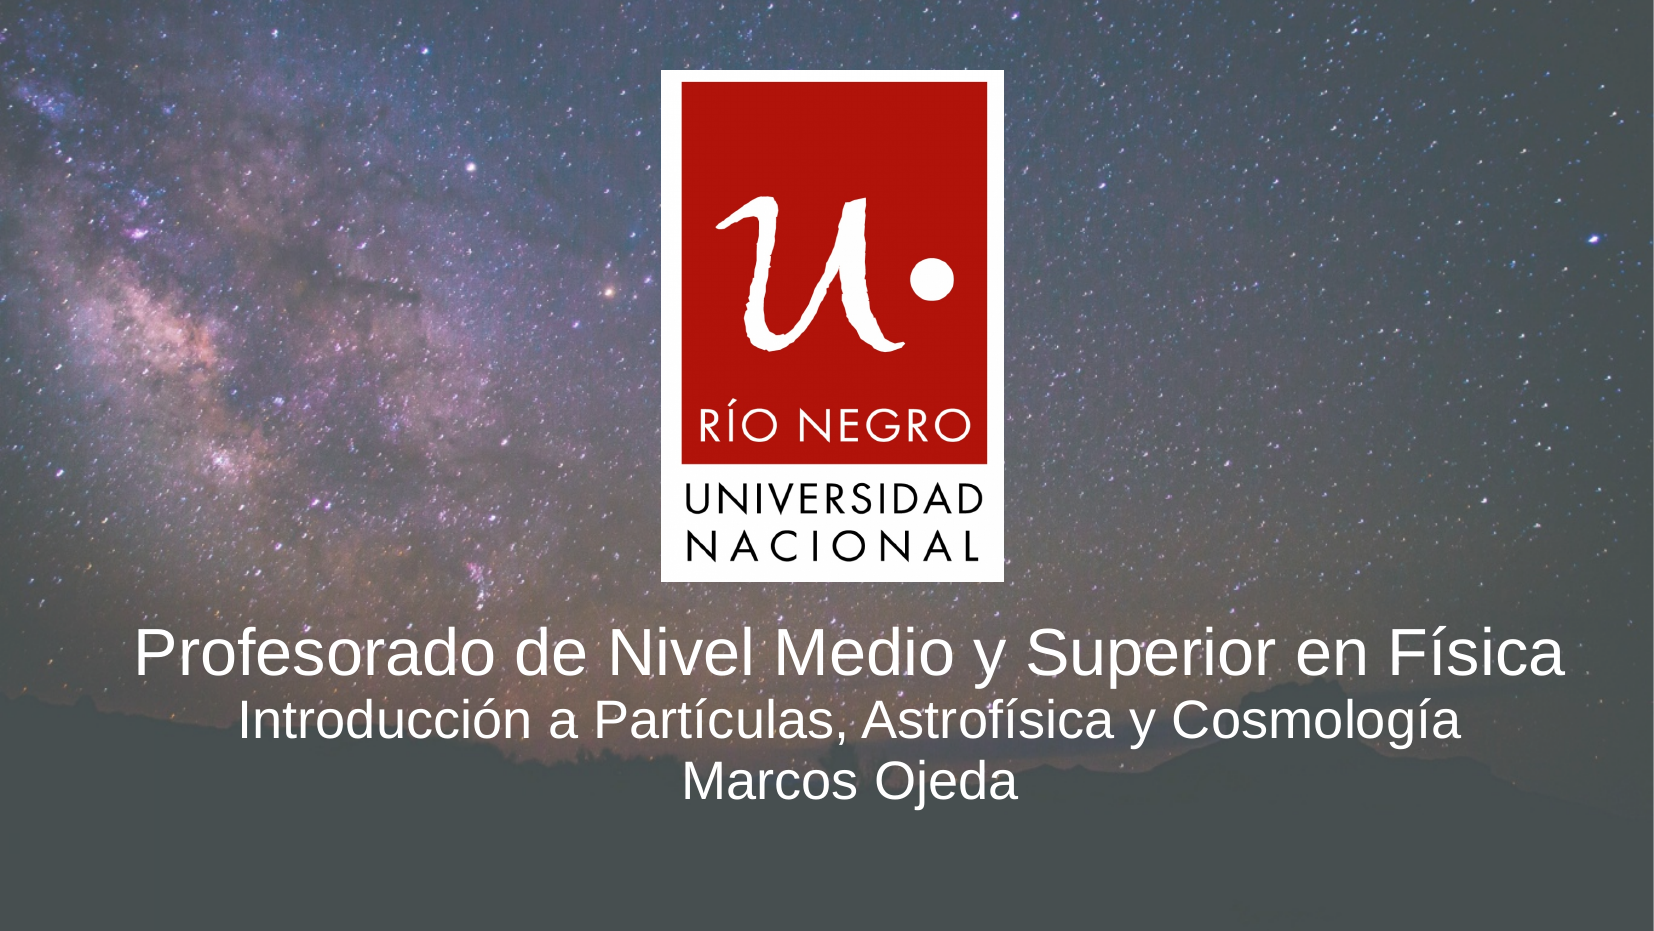

# Profesorado de Nivel Medio y Superior en Física
Introducción a Partículas, Astrofísica y Cosmología
Marcos Ojeda